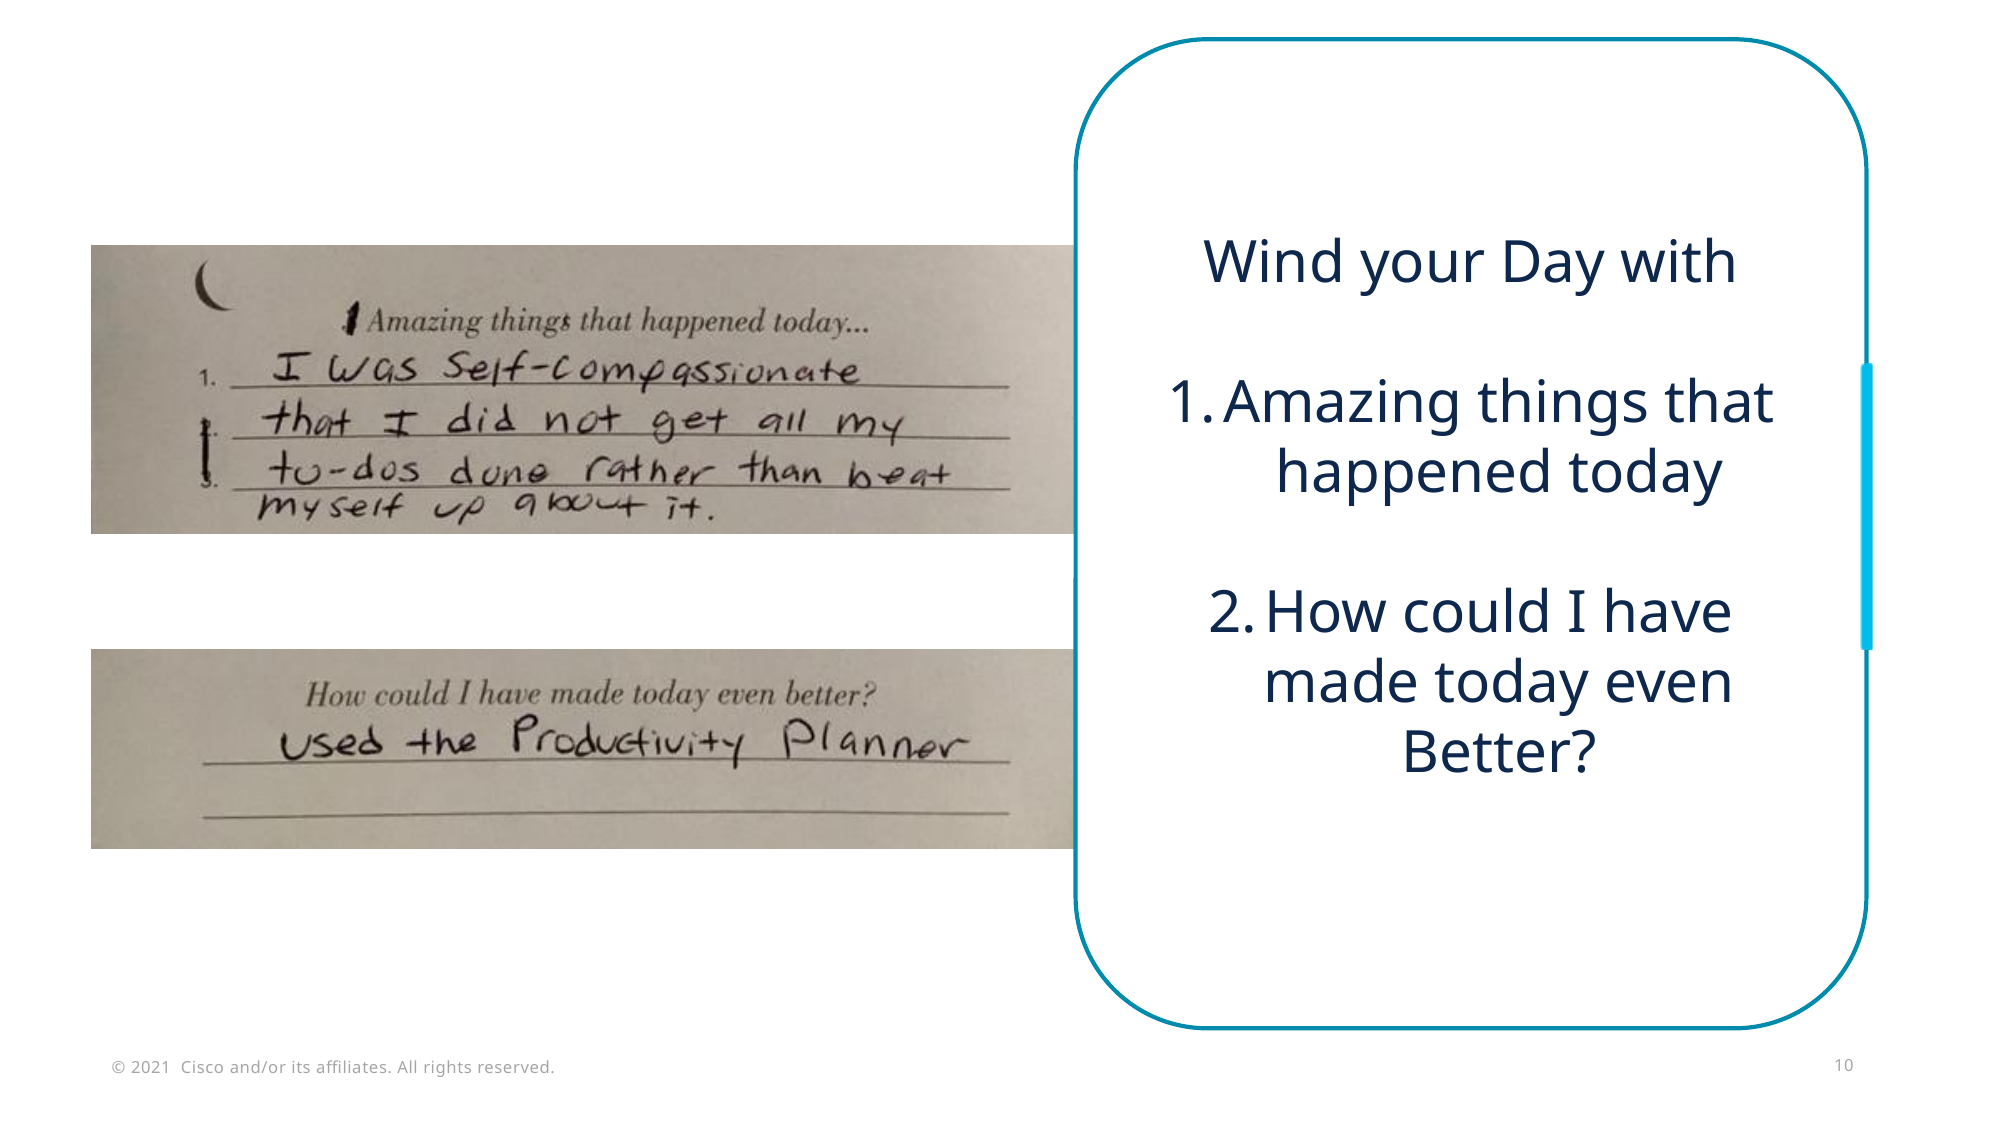

Wind your Day with
Amazing things that happened today
How could I have made today even Better?